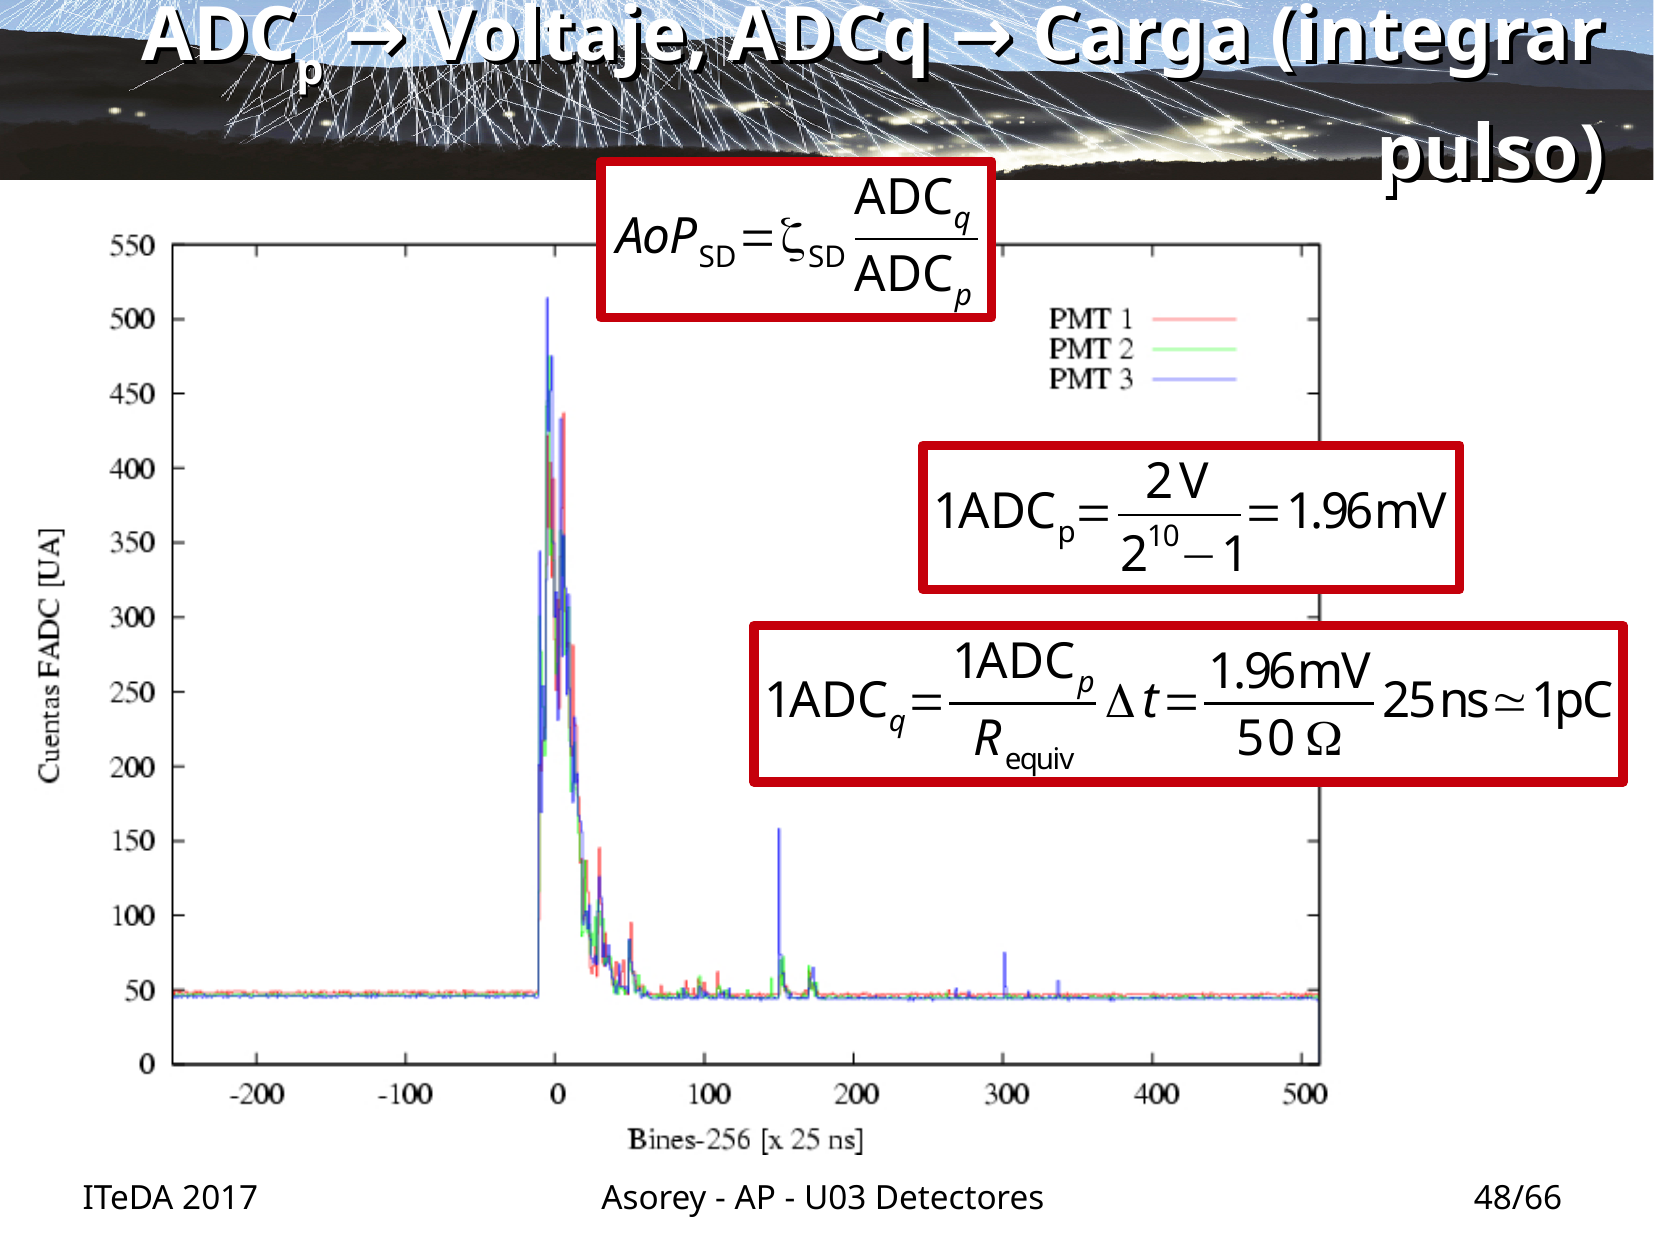

# ADCp → Voltaje, ADCq → Carga (integrar pulso)
ITeDA 2017
Asorey - AP - U03 Detectores
48